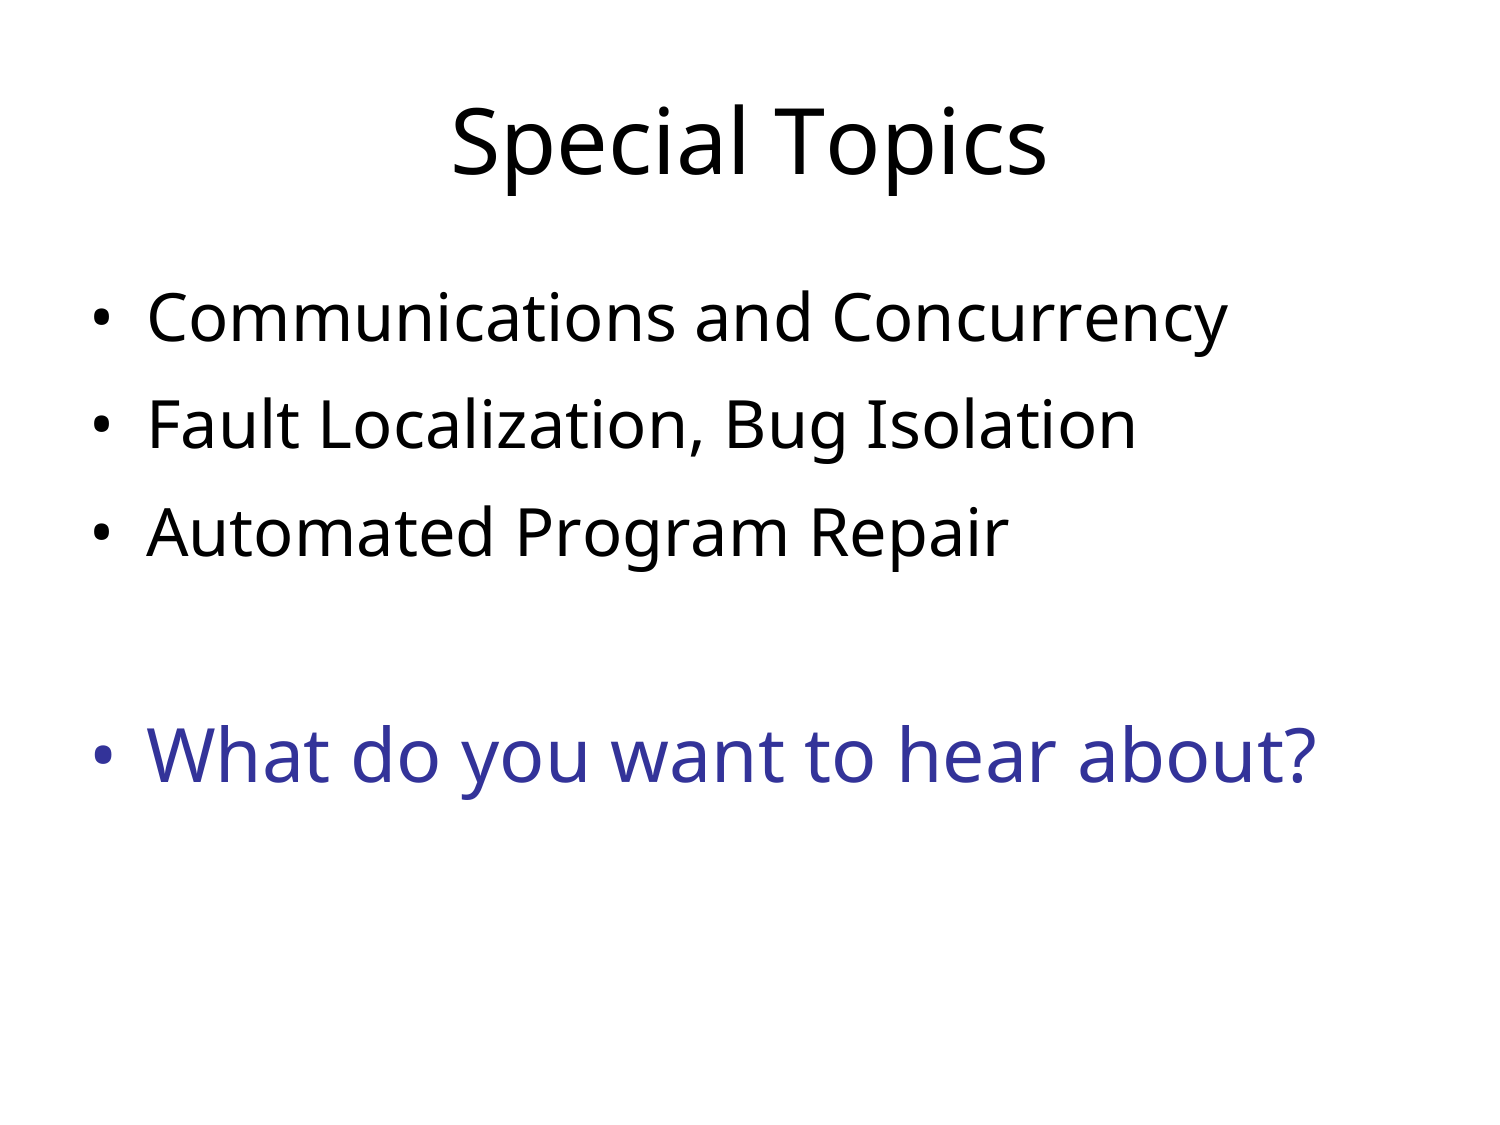

# Special Topics
Communications and Concurrency
Fault Localization, Bug Isolation
Automated Program Repair
What do you want to hear about?